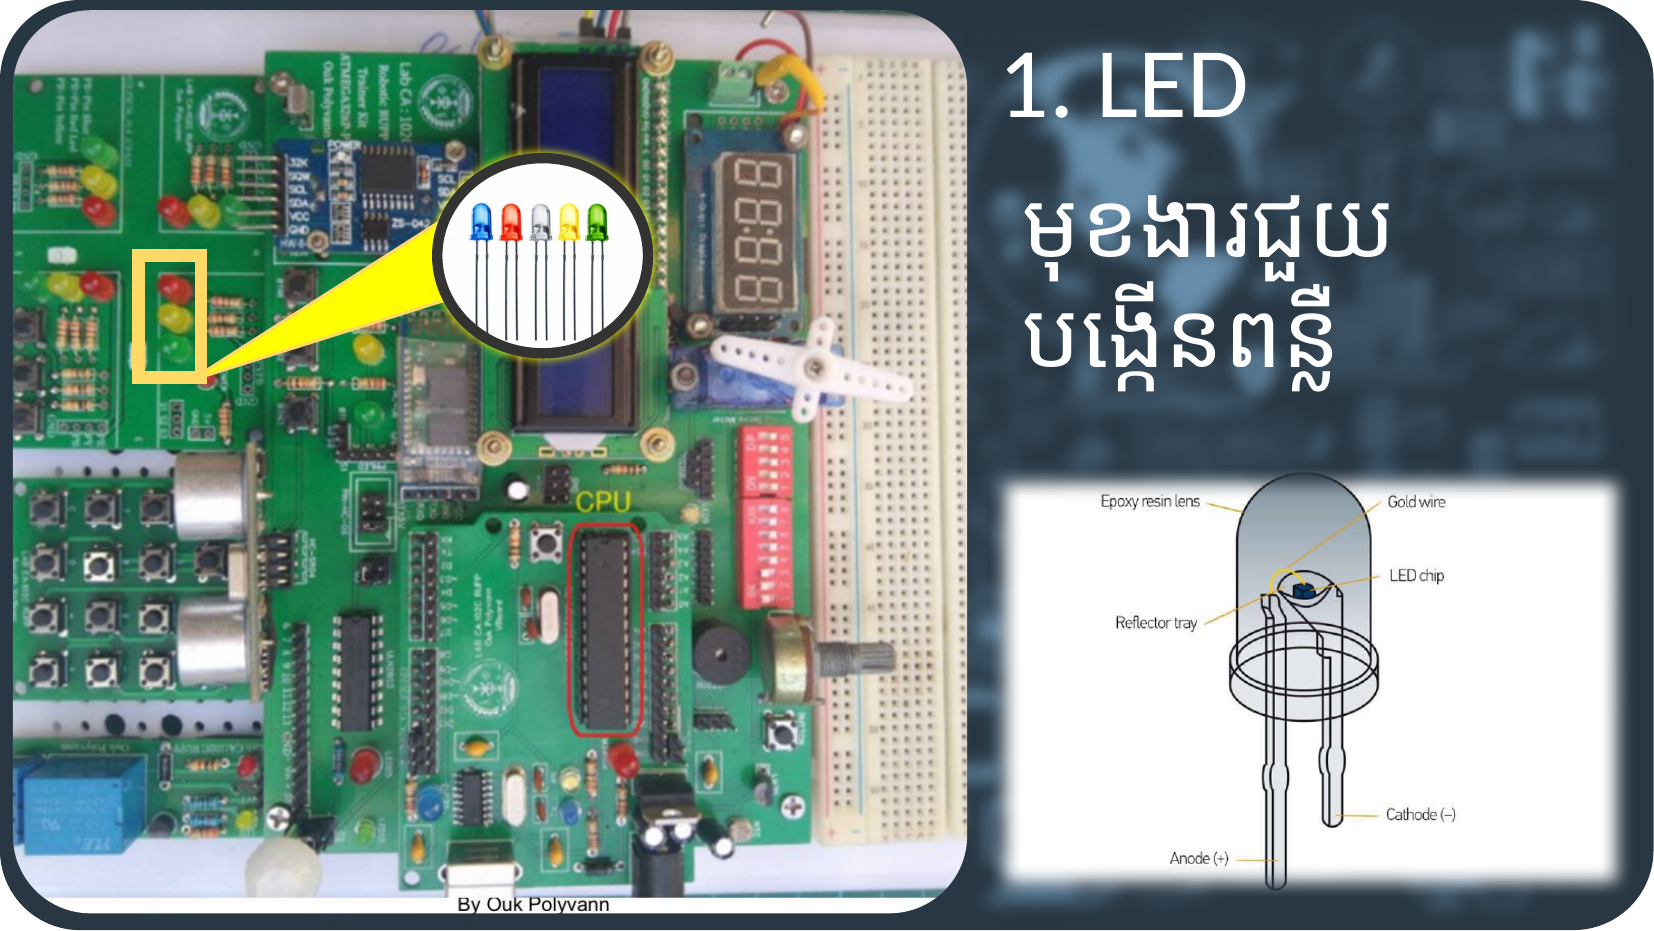

1. LED
មុខងារជួយបង្កើន​ពន្លឺ
This Photo by Unknown Author is licensed under CC BY